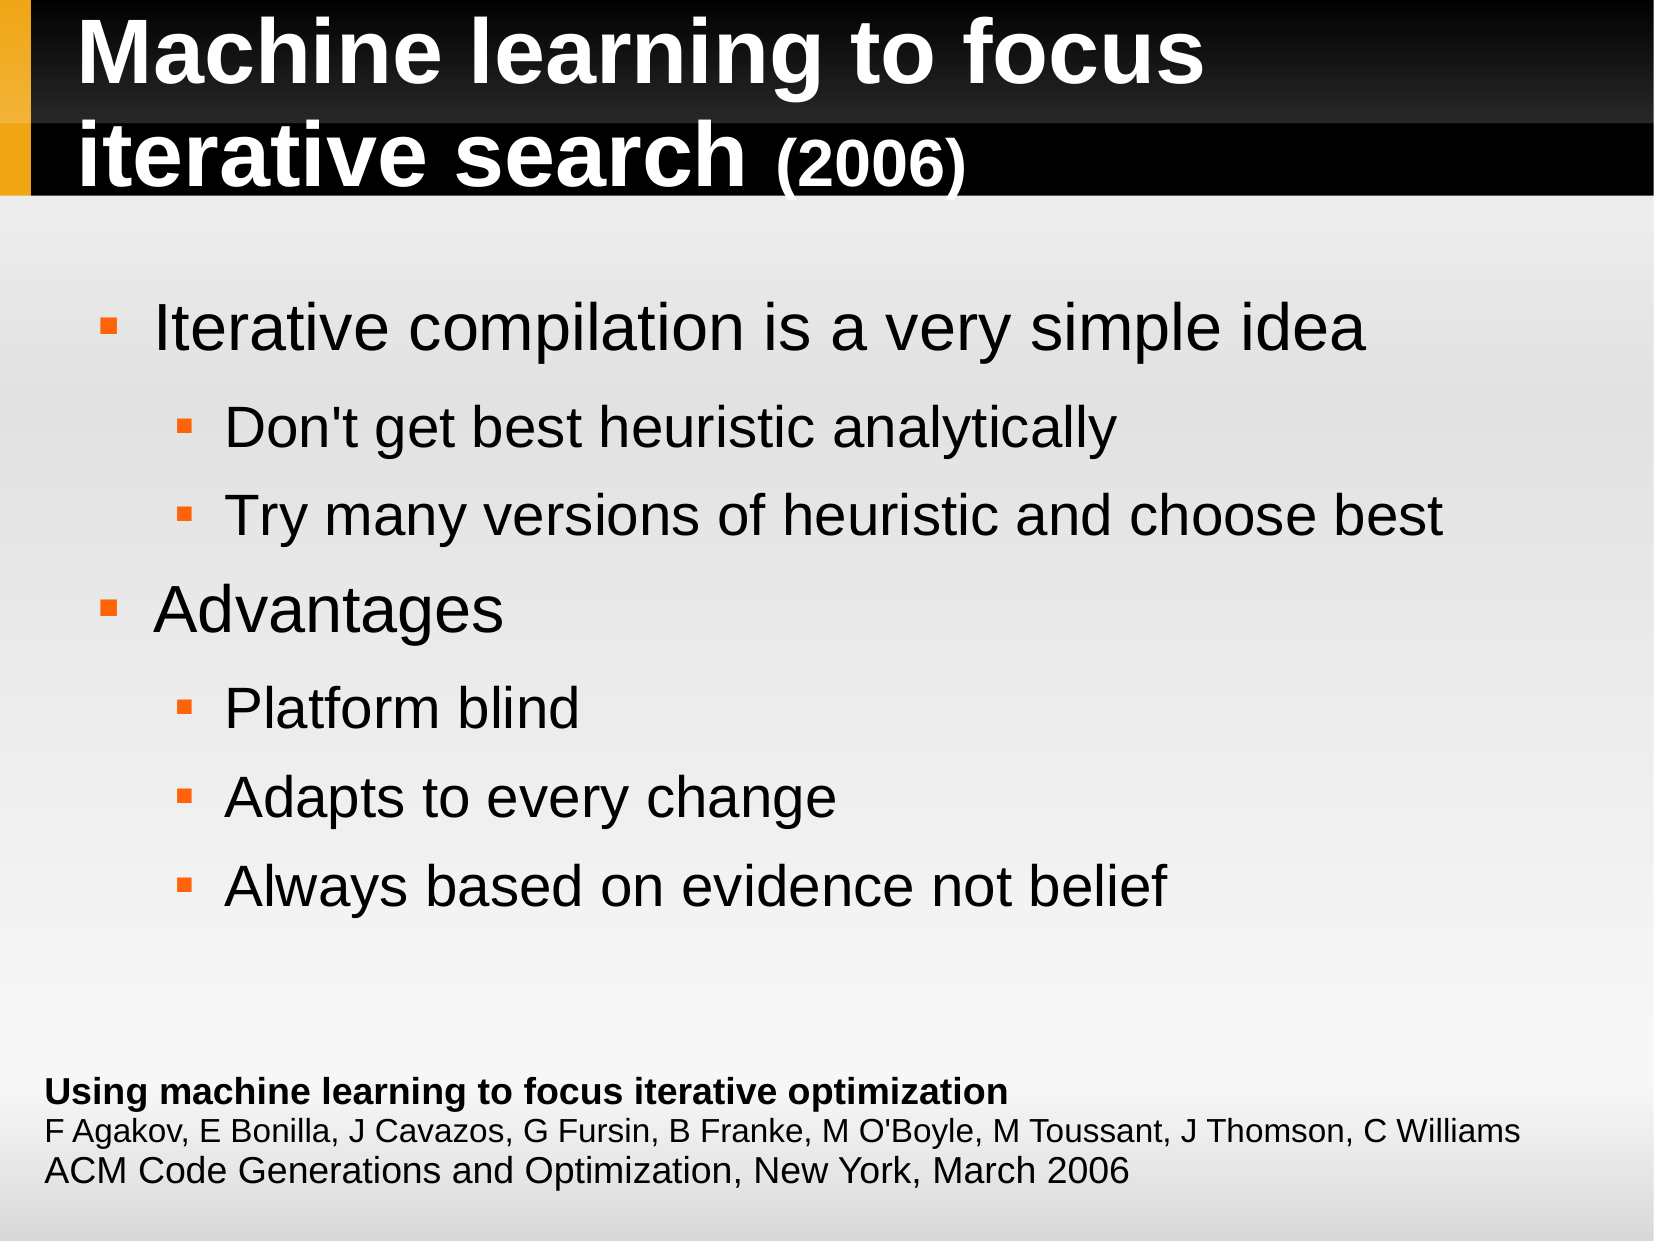

# Machine learning to focus iterative search (2006)
Iterative compilation is a very simple idea
Don't get best heuristic analytically
Try many versions of heuristic and choose best
Advantages
Platform blind
Adapts to every change
Always based on evidence not belief
Using machine learning to focus iterative optimization
F Agakov, E Bonilla, J Cavazos, G Fursin, B Franke, M O'Boyle, M Toussant, J Thomson, C Williams
ACM Code Generations and Optimization, New York, March 2006